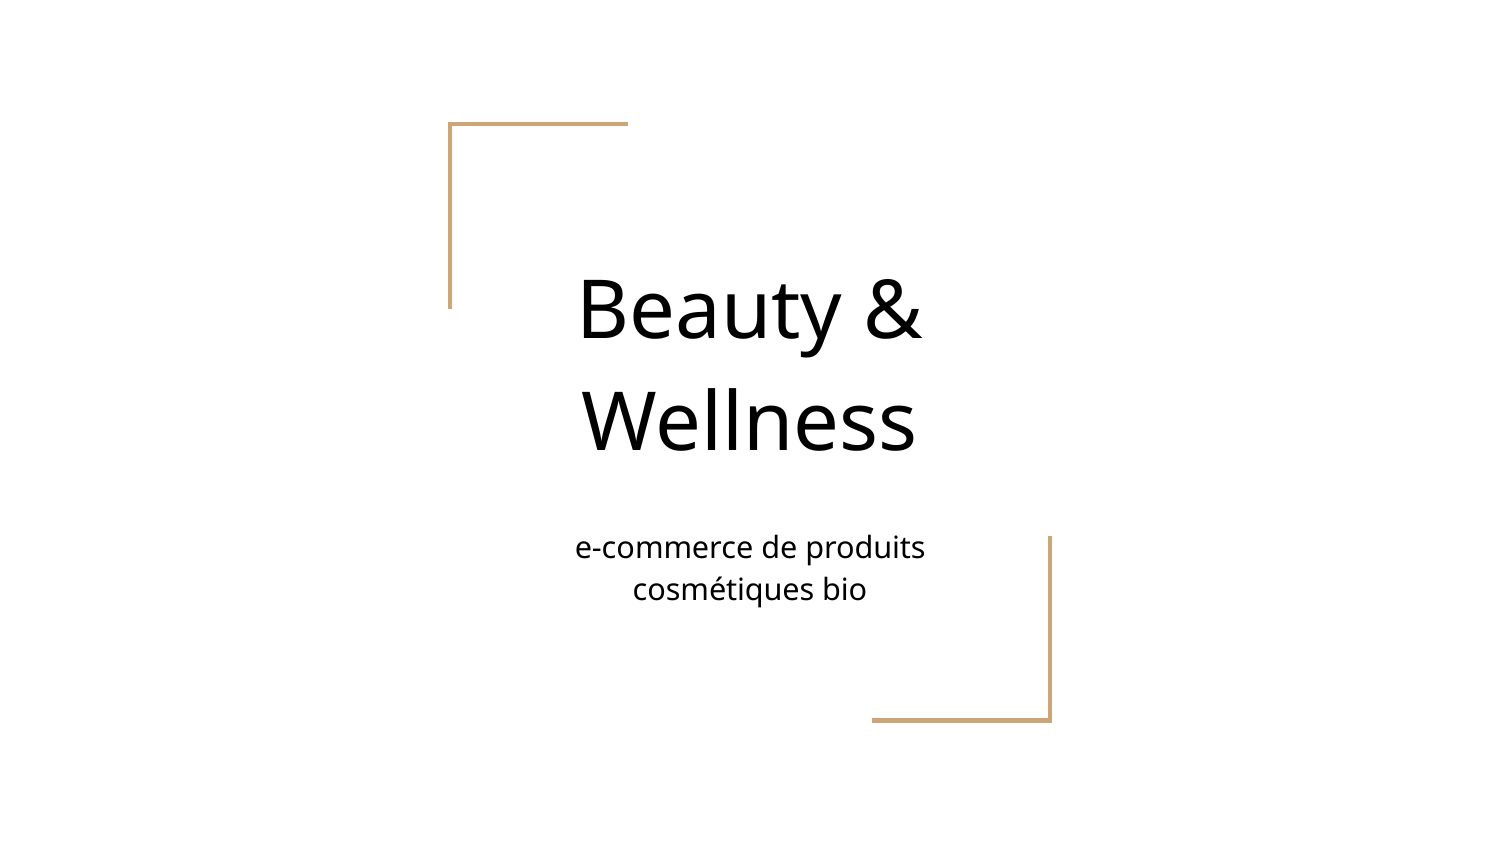

# Beauty & Wellness
e-commerce de produits cosmétiques bio